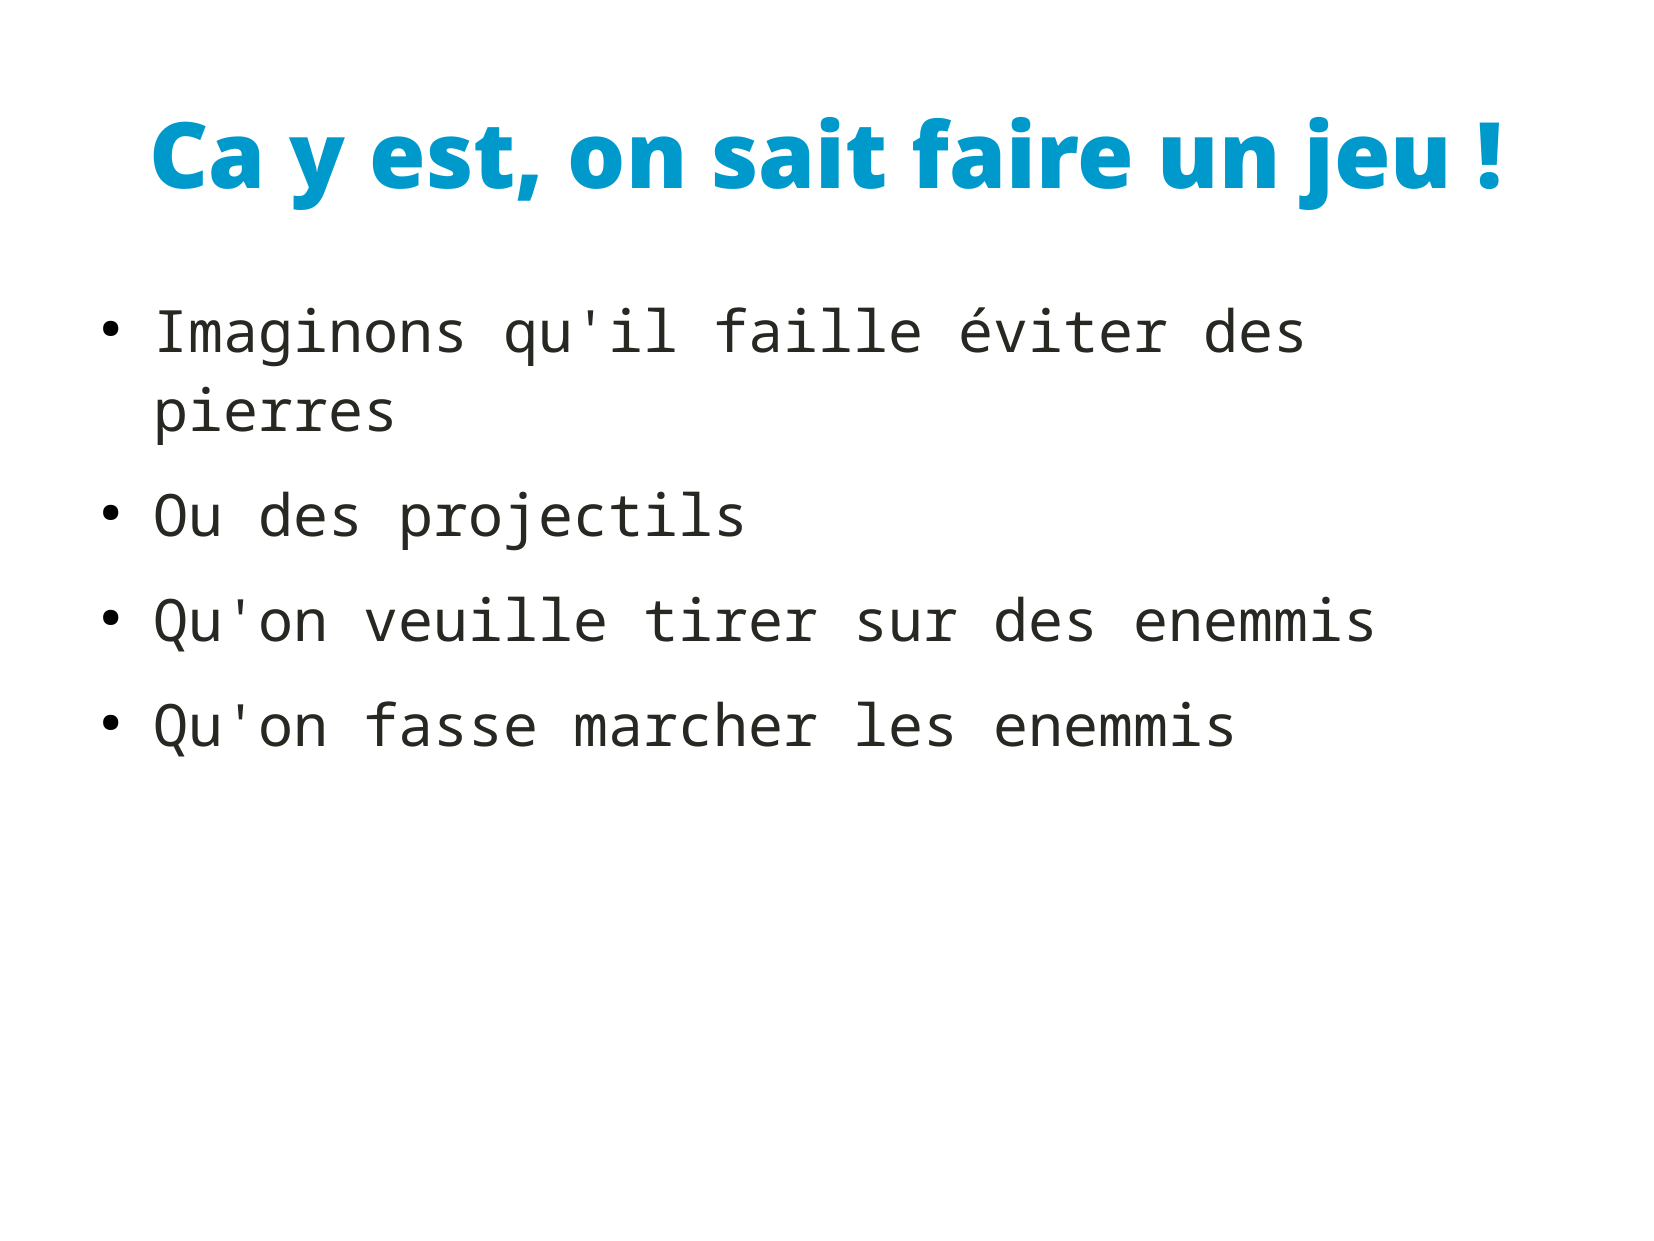

# Ca y est, on sait faire un jeu !
Imaginons qu'il faille éviter des pierres
Ou des projectils
Qu'on veuille tirer sur des enemmis
Qu'on fasse marcher les enemmis